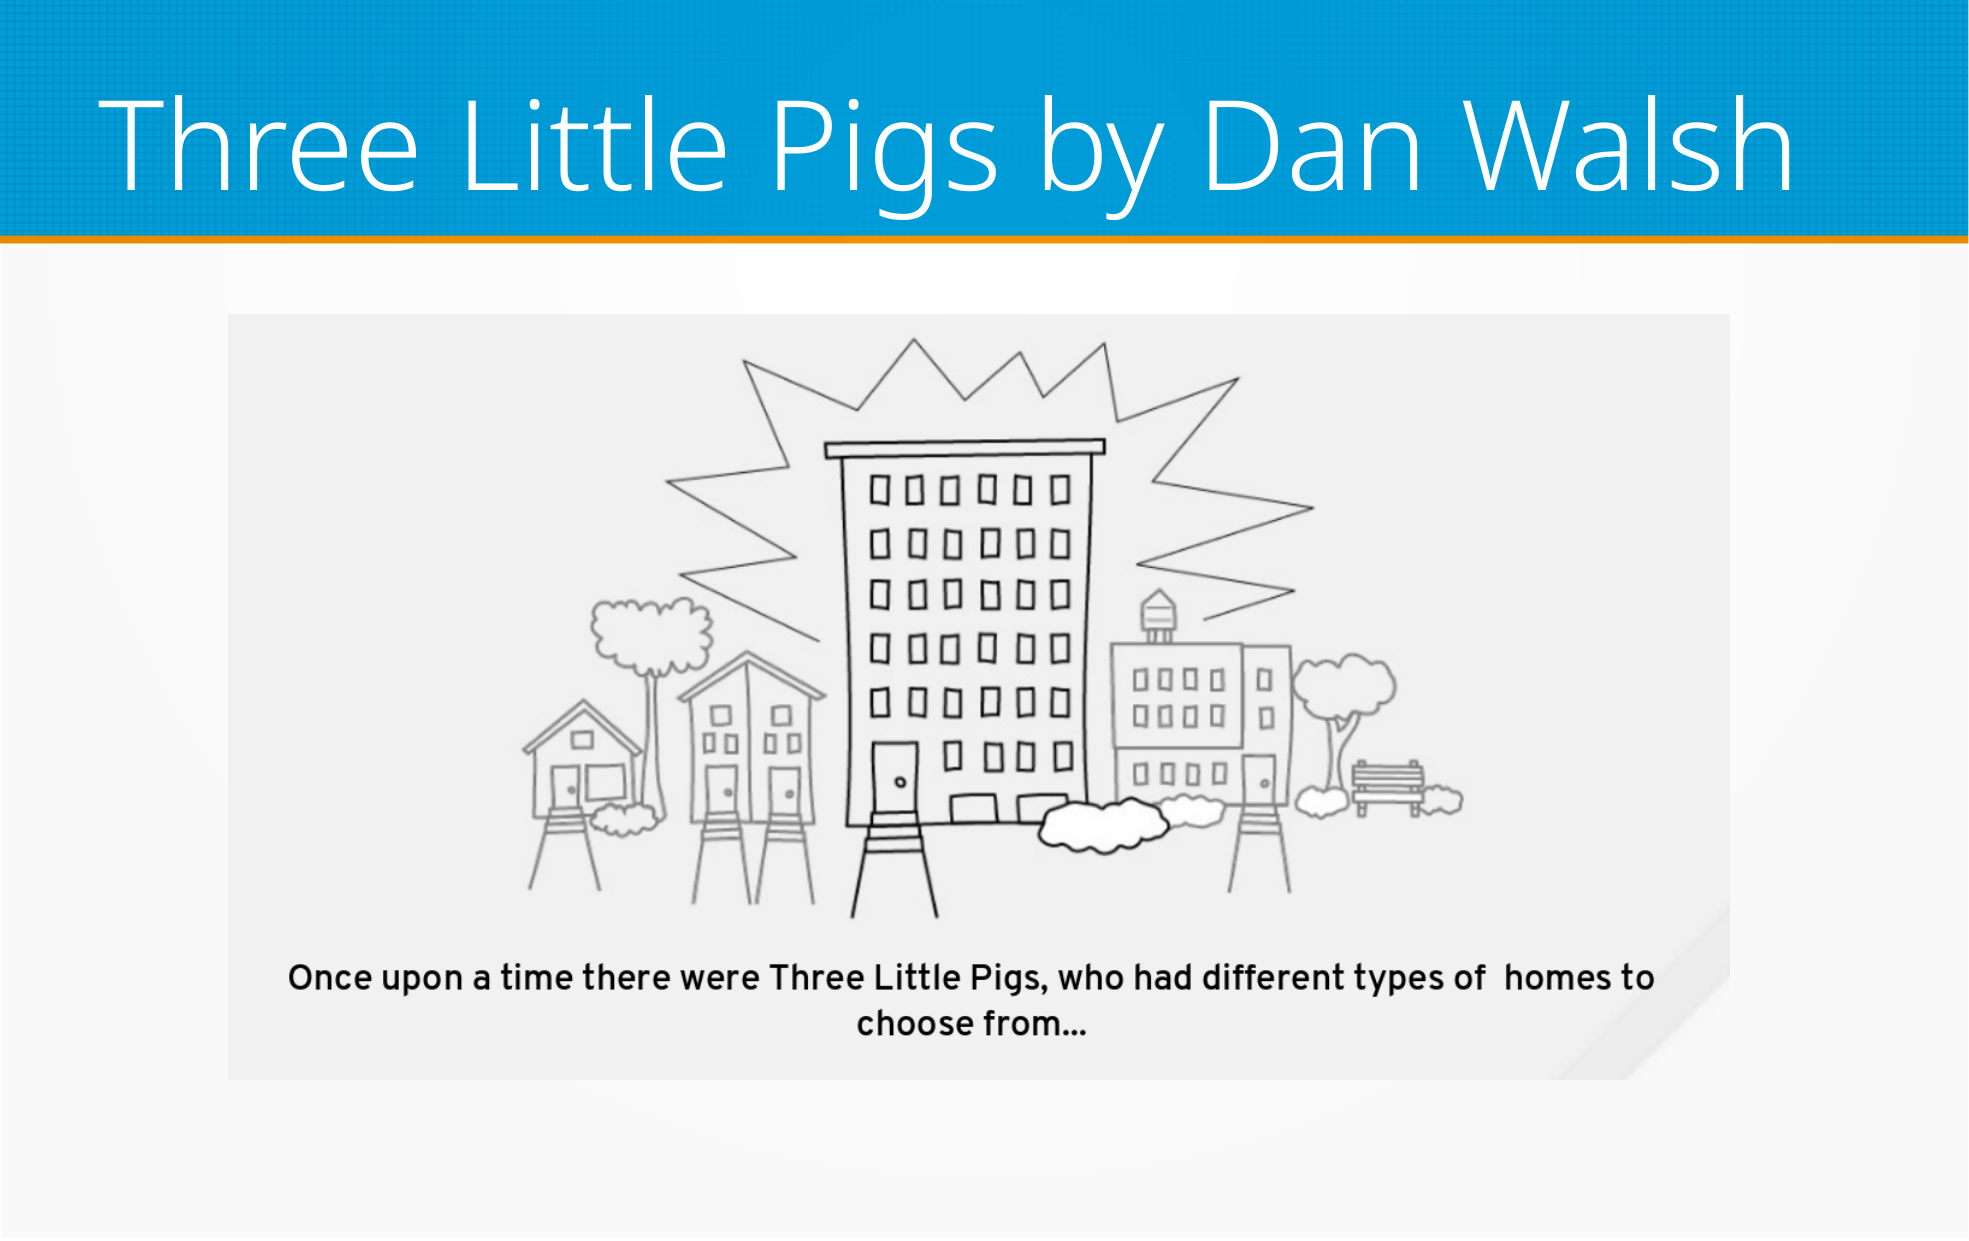

# Three Little Pigs by Dan Walsh